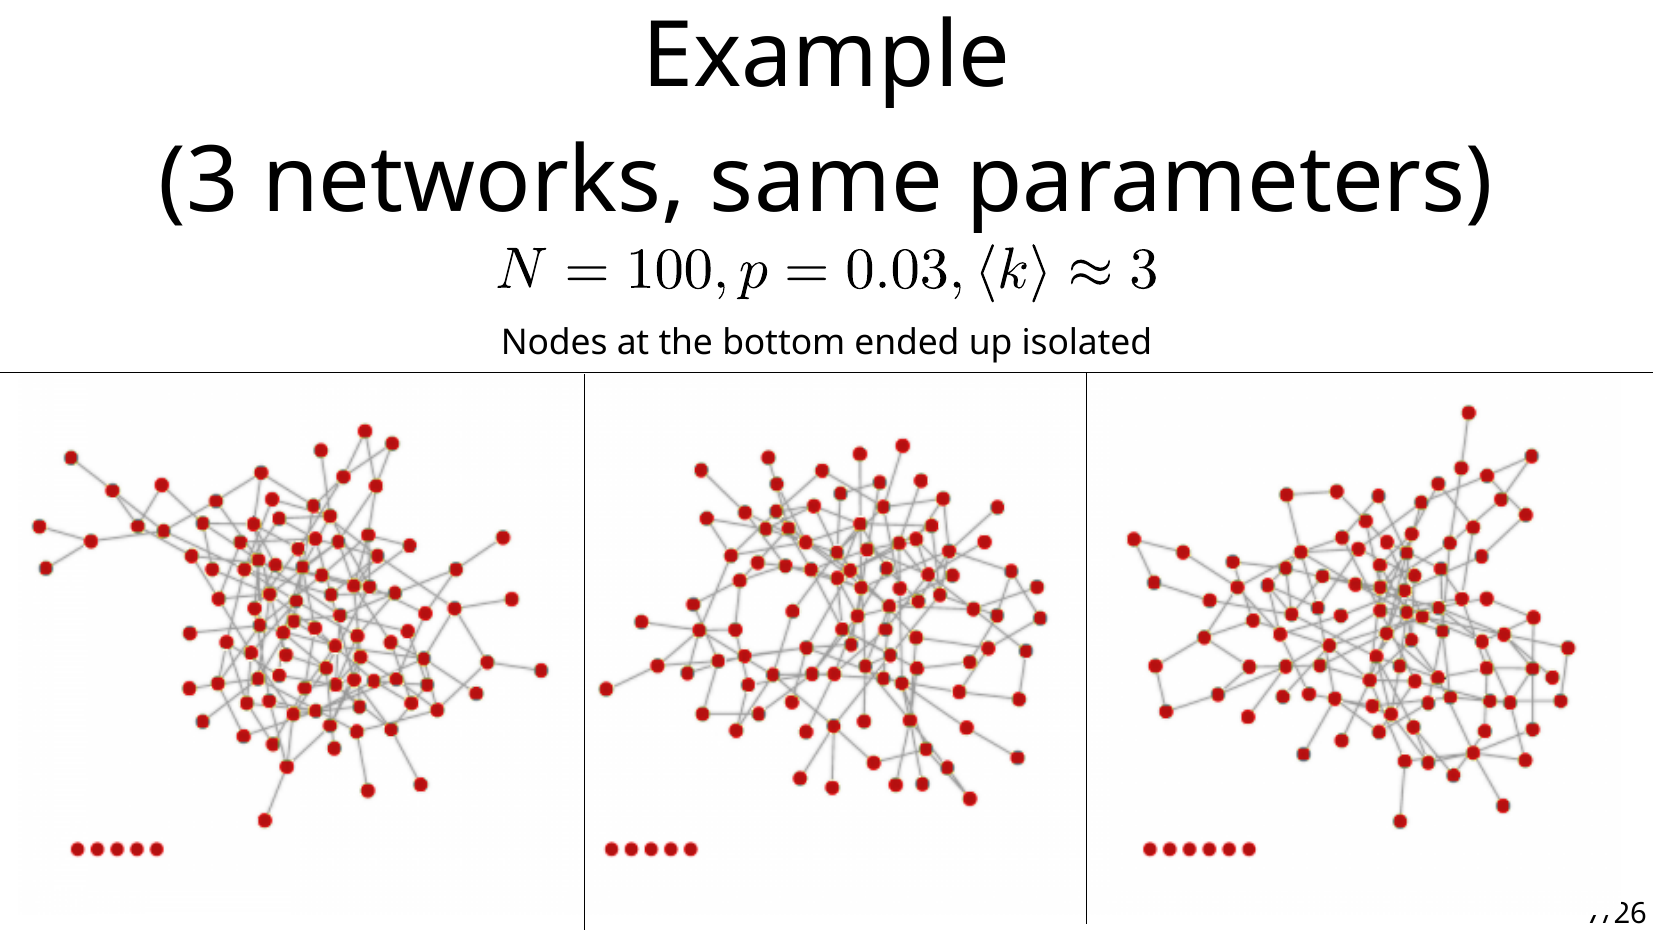

# Example (3 networks, same parameters)
Nodes at the bottom ended up isolated
7